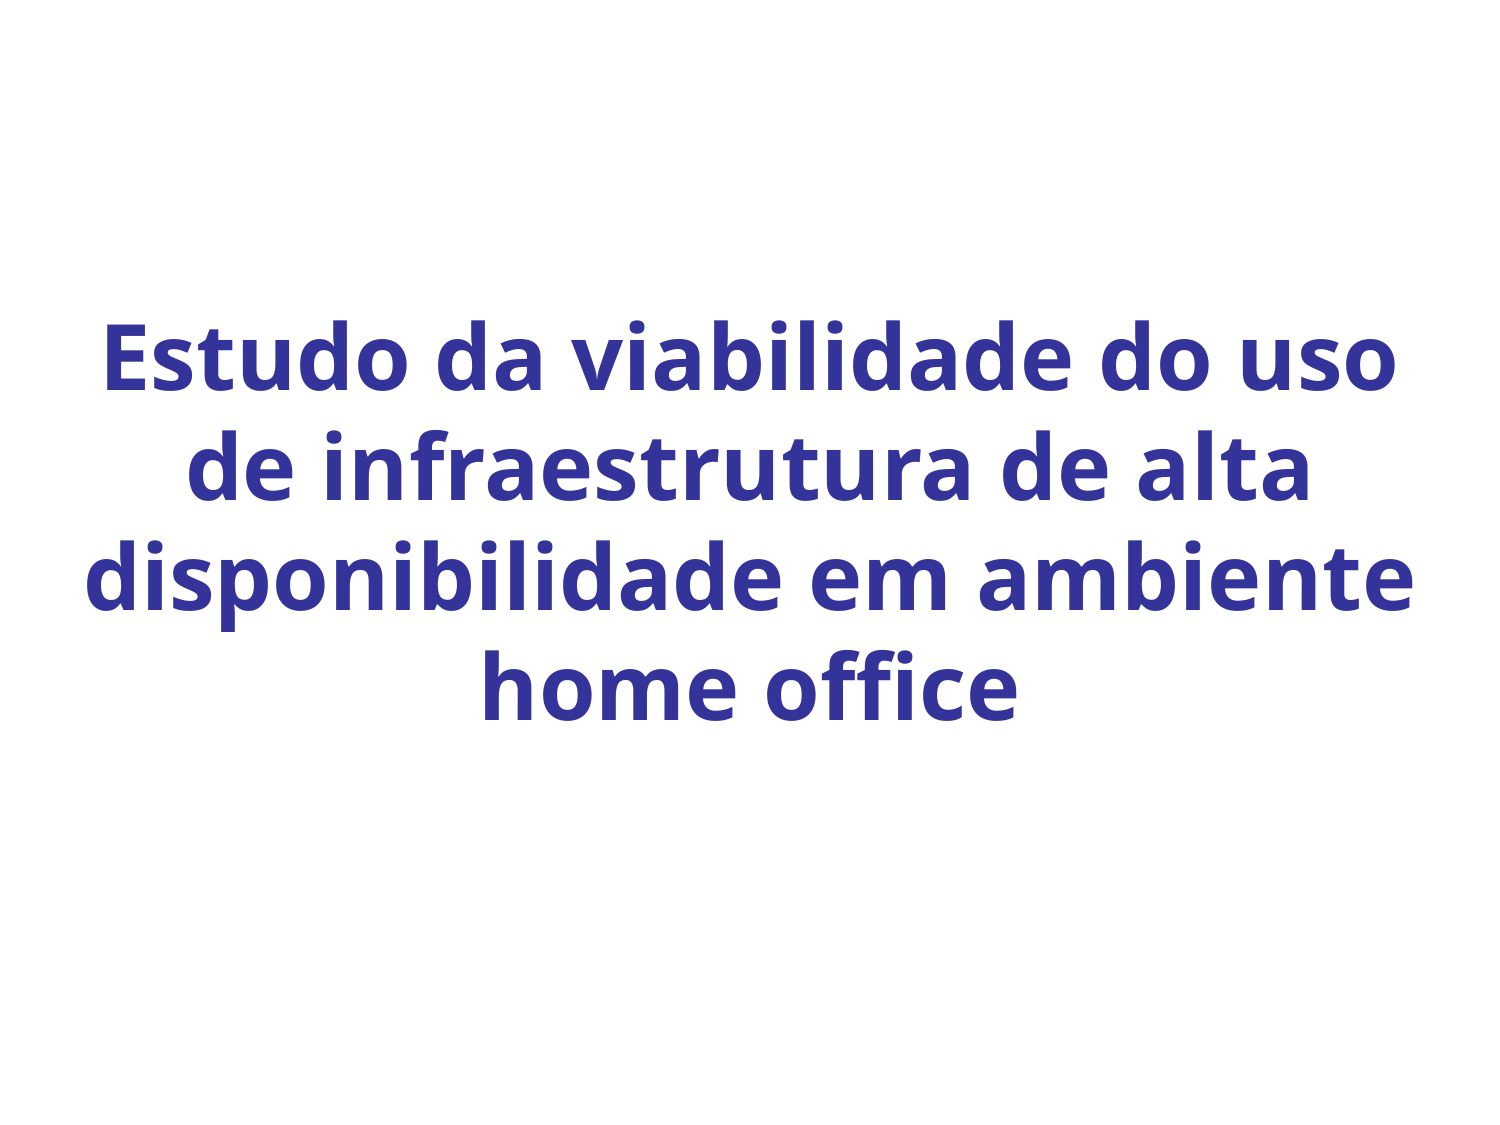

# Estudo da viabilidade do uso de infraestrutura de alta disponibilidade em ambiente home office